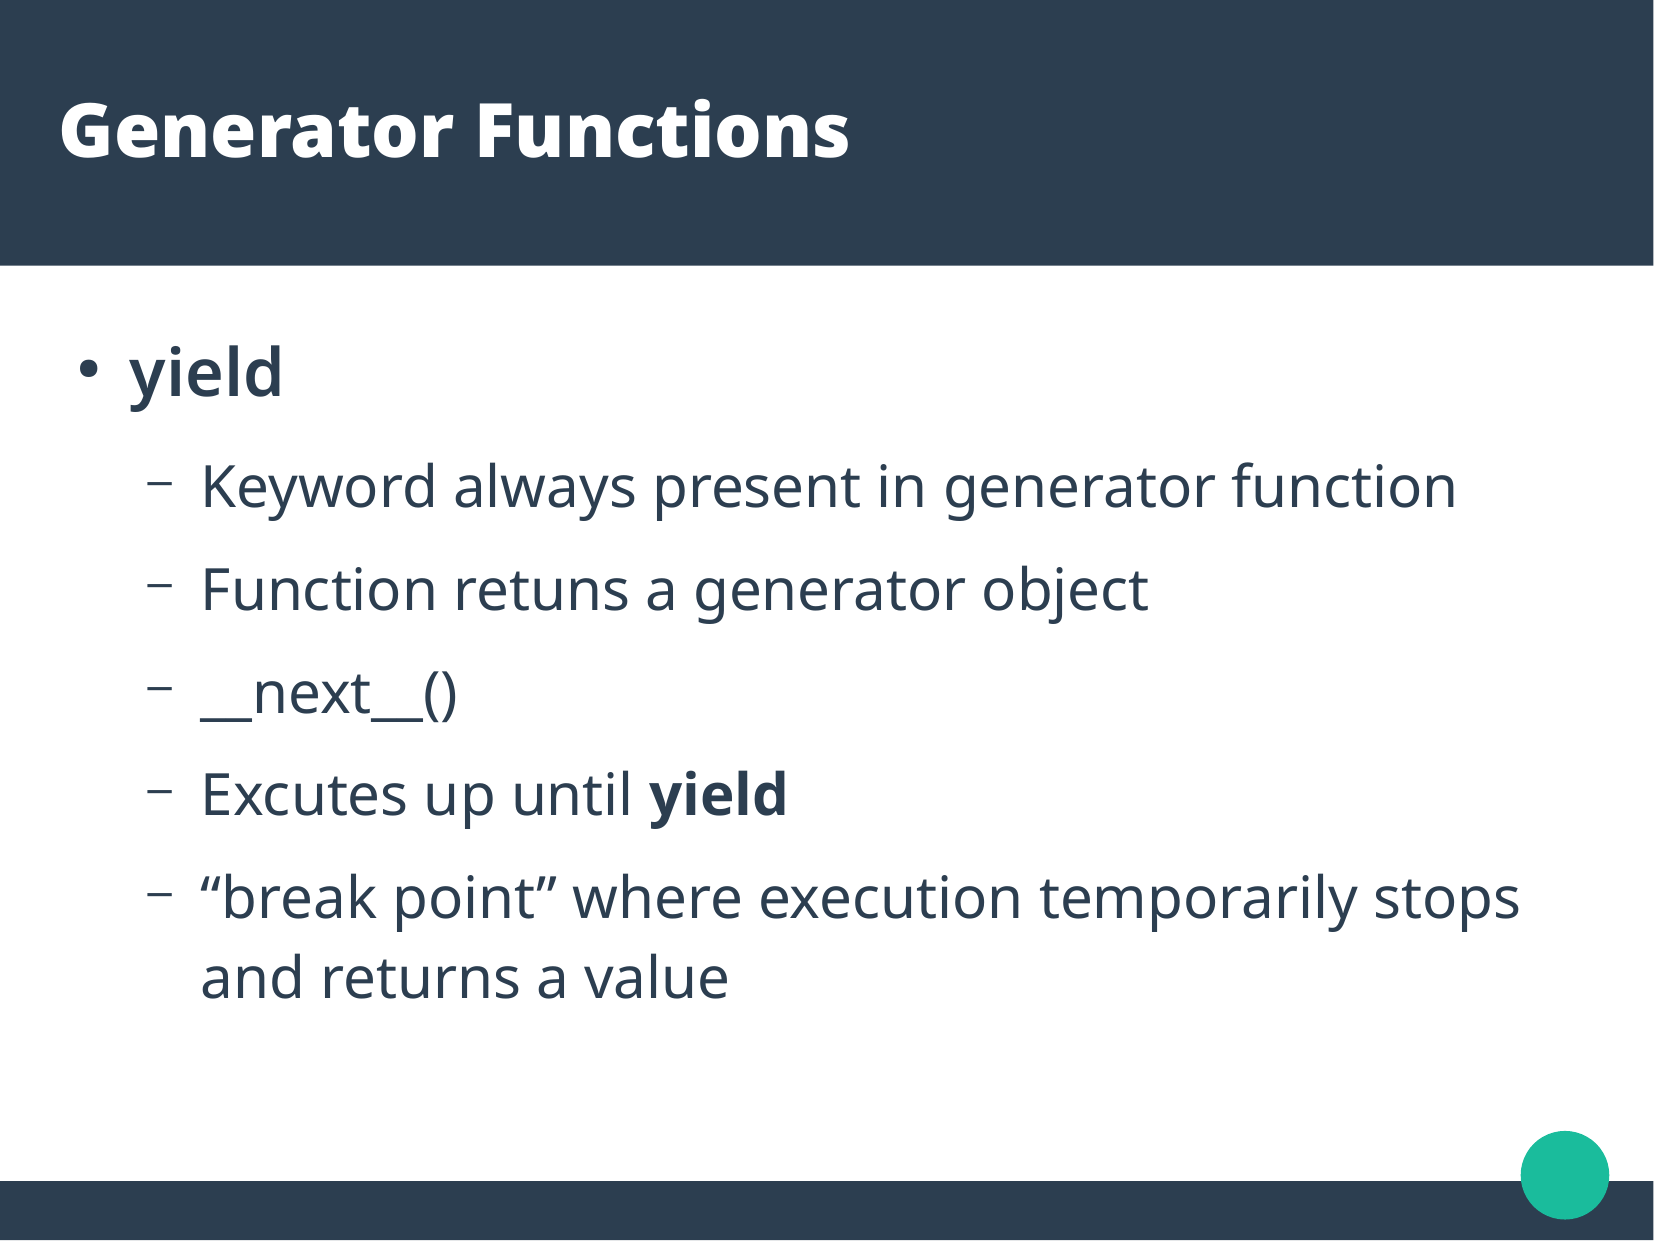

# Generator Functions
yield
Keyword always present in generator function
Function retuns a generator object
__next__()
Excutes up until yield
“break point” where execution temporarily stops and returns a value